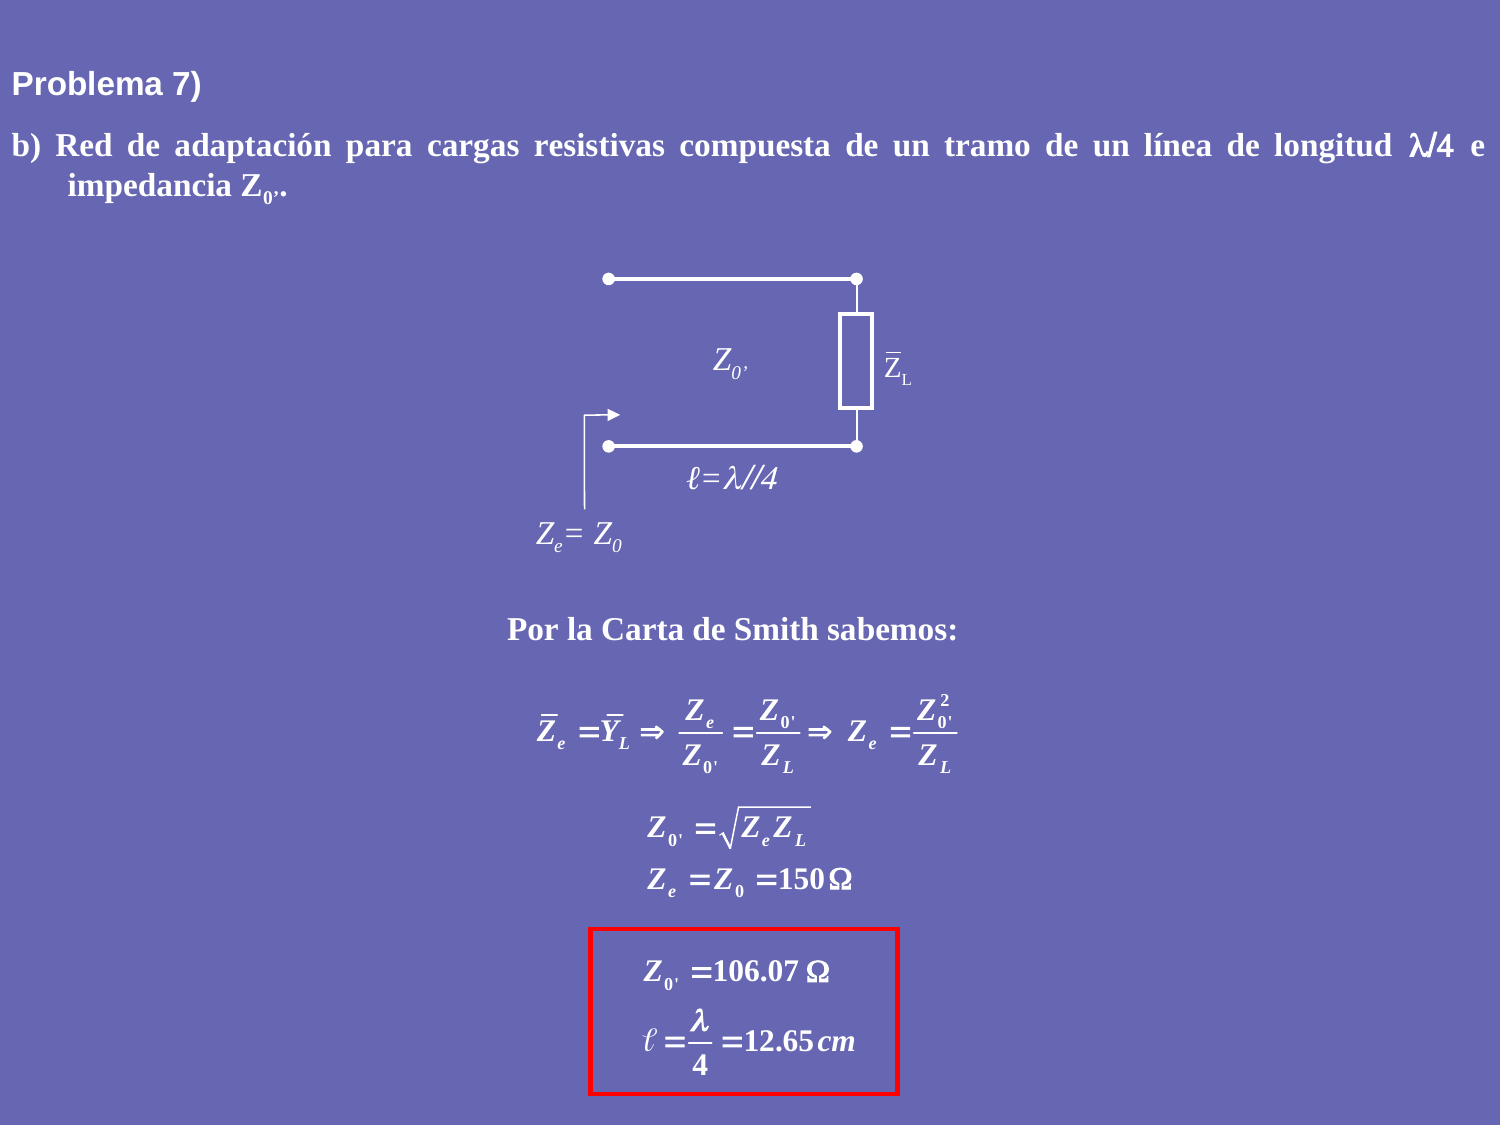

Problema 7)
b) Red de adaptación para cargas resistivas compuesta de un tramo de un línea de longitud e impedancia Z0’.
 Z0’
ZL
ℓ=
Ze= Z0
Por la Carta de Smith sabemos: